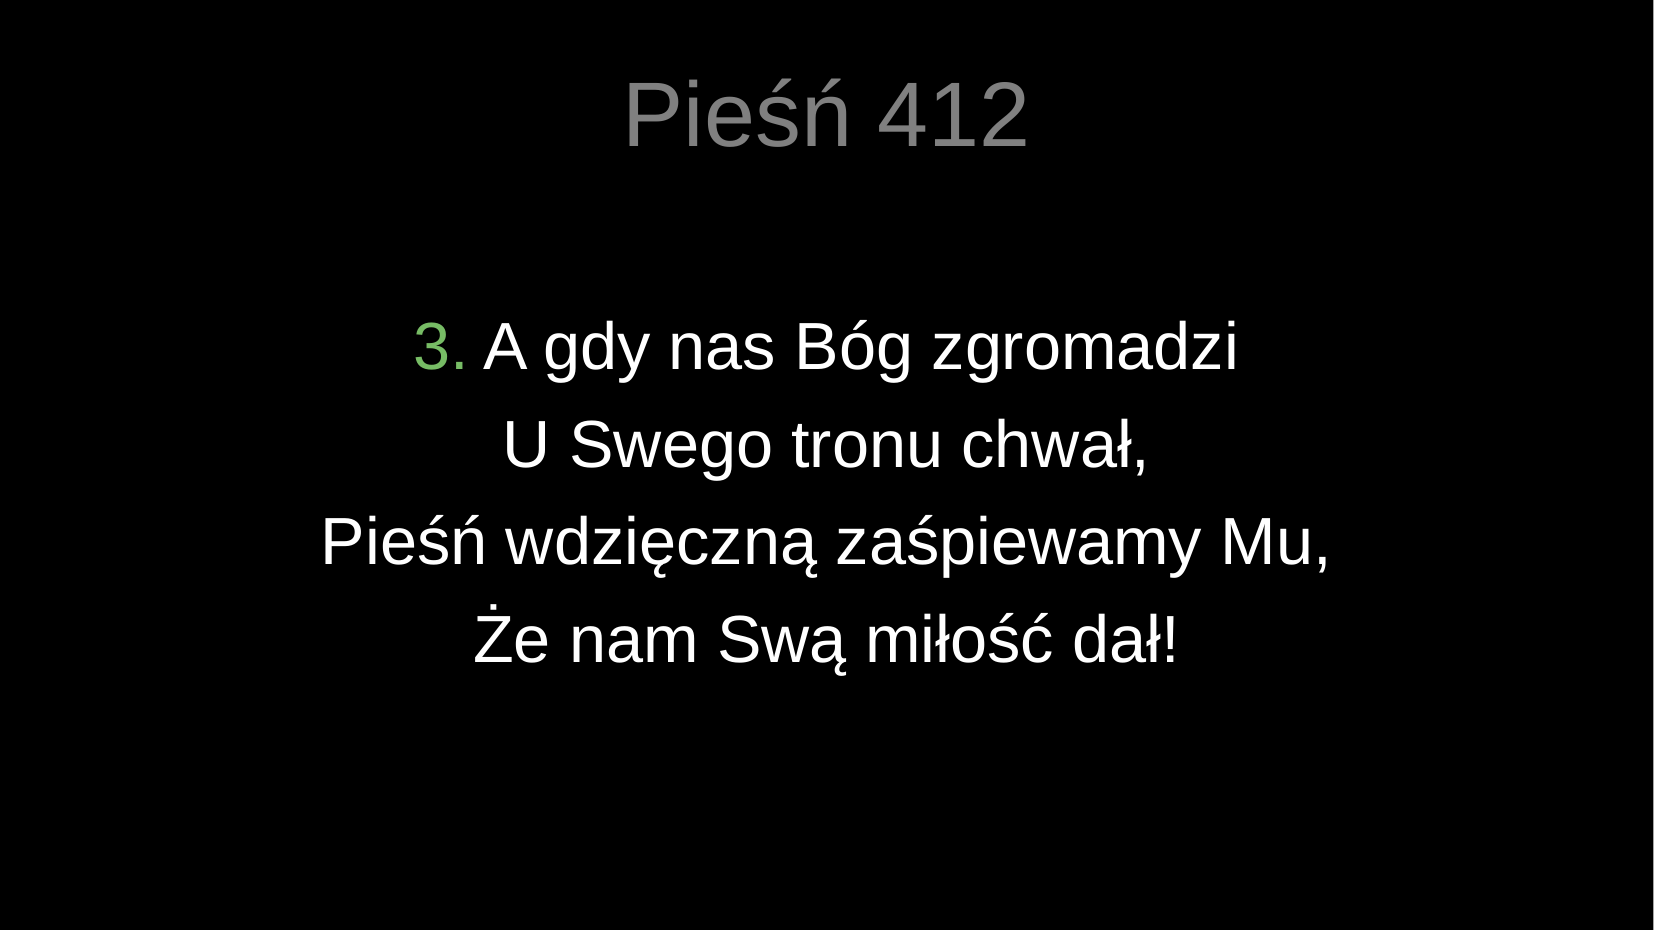

# Pieśń 412
3. A gdy nas Bóg zgromadzi
U Swego tronu chwał,
Pieśń wdzięczną zaśpiewamy Mu,
Że nam Swą miłość dał!